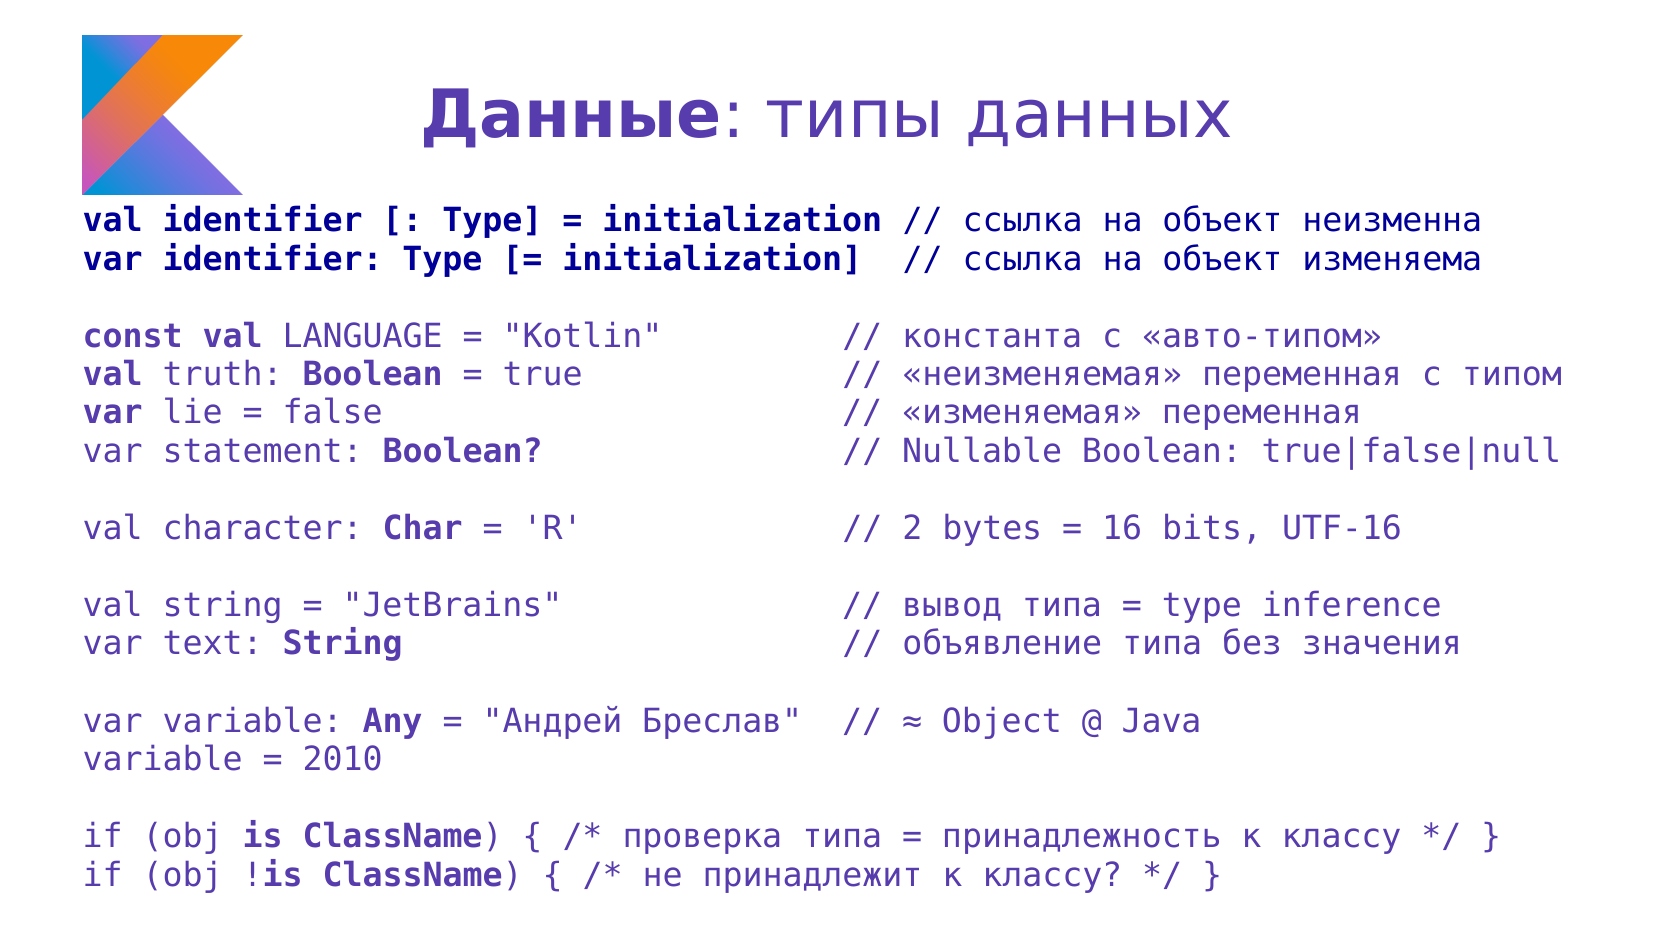

# Данные: типы данных
val identifier [: Type] = initialization // ссылка на объект неизменна
var identifier: Type [= initialization] // ссылка на объект изменяема
const val LANGUAGE = "Kotlin" // константа с «авто-типом»
val truth: Boolean = true // «неизменяемая» переменная с типом
var lie = false // «изменяемая» переменная
var statement: Boolean? // Nullable Boolean: true|false|null
val character: Char = 'R' // 2 bytes = 16 bits, UTF-16
val string = "JetBrains" // вывод типа = type inference
var text: String // объявление типа без значения
var variable: Any = "Андрей Бреслав" // ≈ Object @ Java
variable = 2010
if (obj is ClassName) { /* проверка типа = принадлежность к классу */ }
if (obj !is ClassName) { /* не принадлежит к классу? */ }